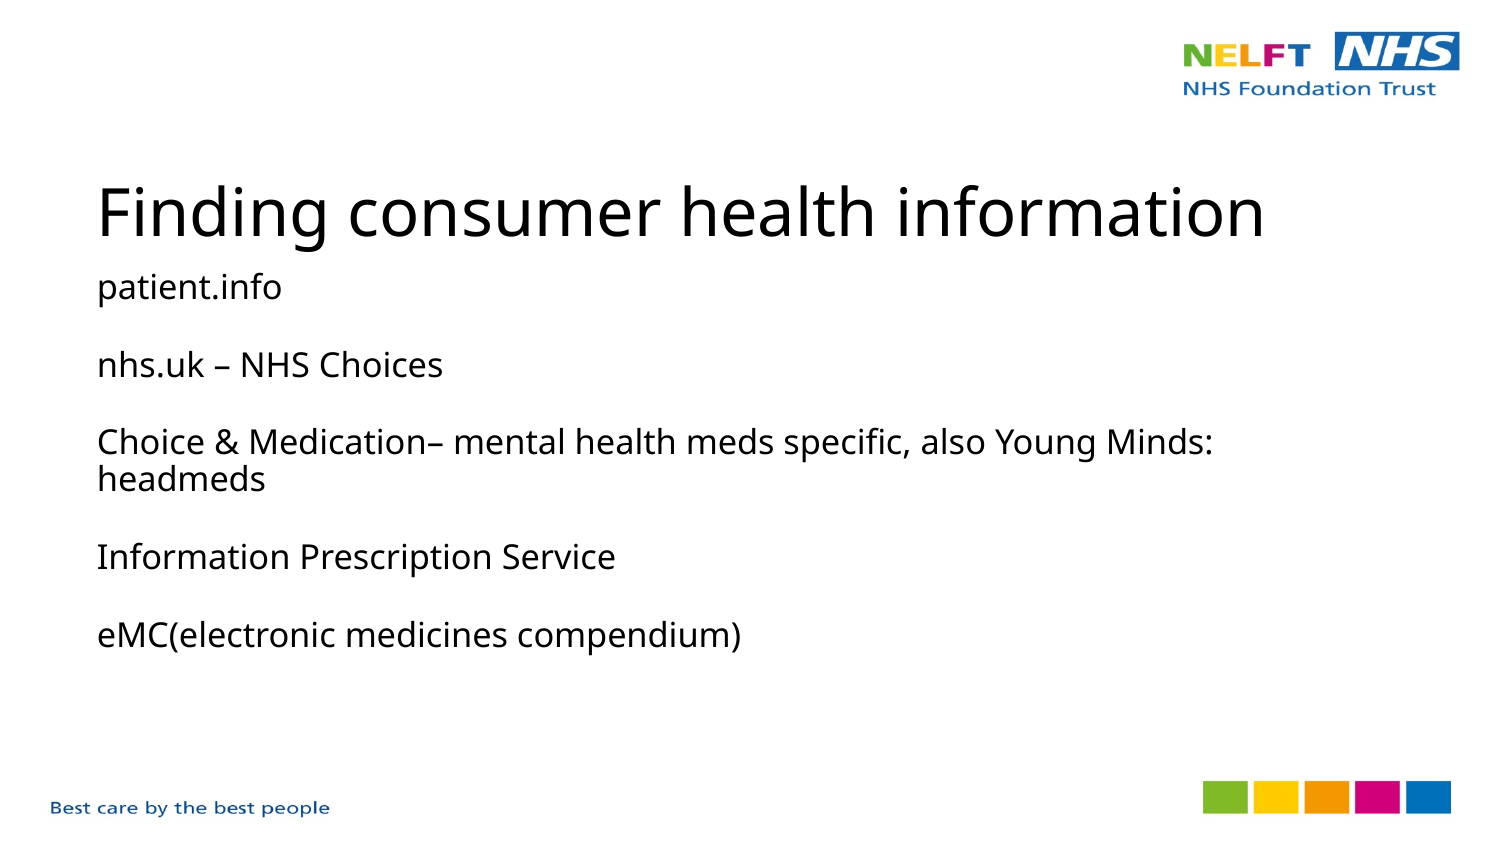

# Finding consumer health information
patient.info
nhs.uk – NHS Choices
Choice & Medication– mental health meds specific, also Young Minds:headmeds
Information Prescription Service
eMC(electronic medicines compendium)